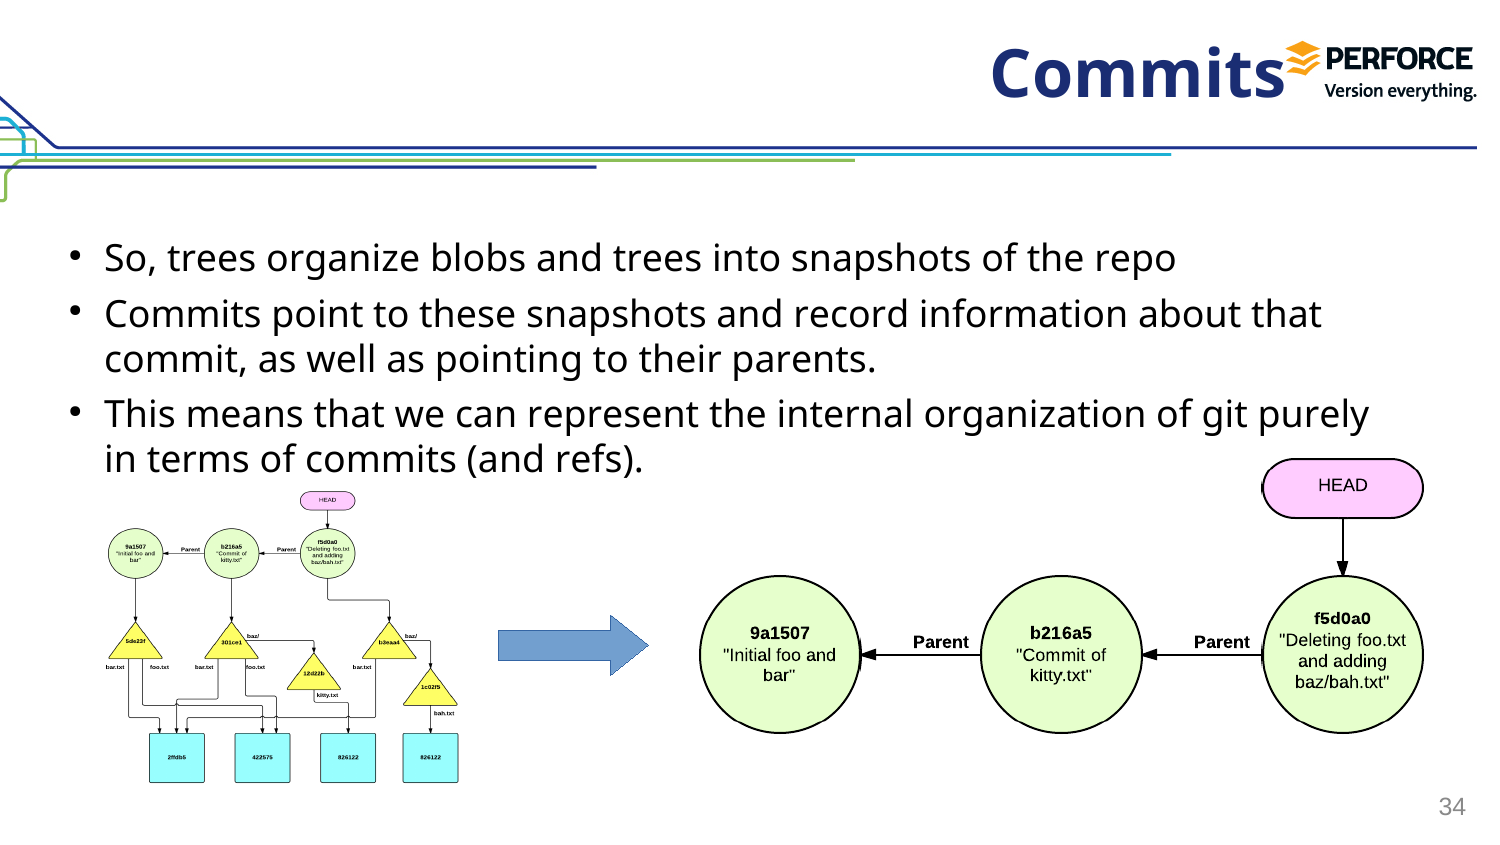

# Commits
So, trees organize blobs and trees into snapshots of the repo
Commits point to these snapshots and record information about that commit, as well as pointing to their parents.
This means that we can represent the internal organization of git purely in terms of commits (and refs).